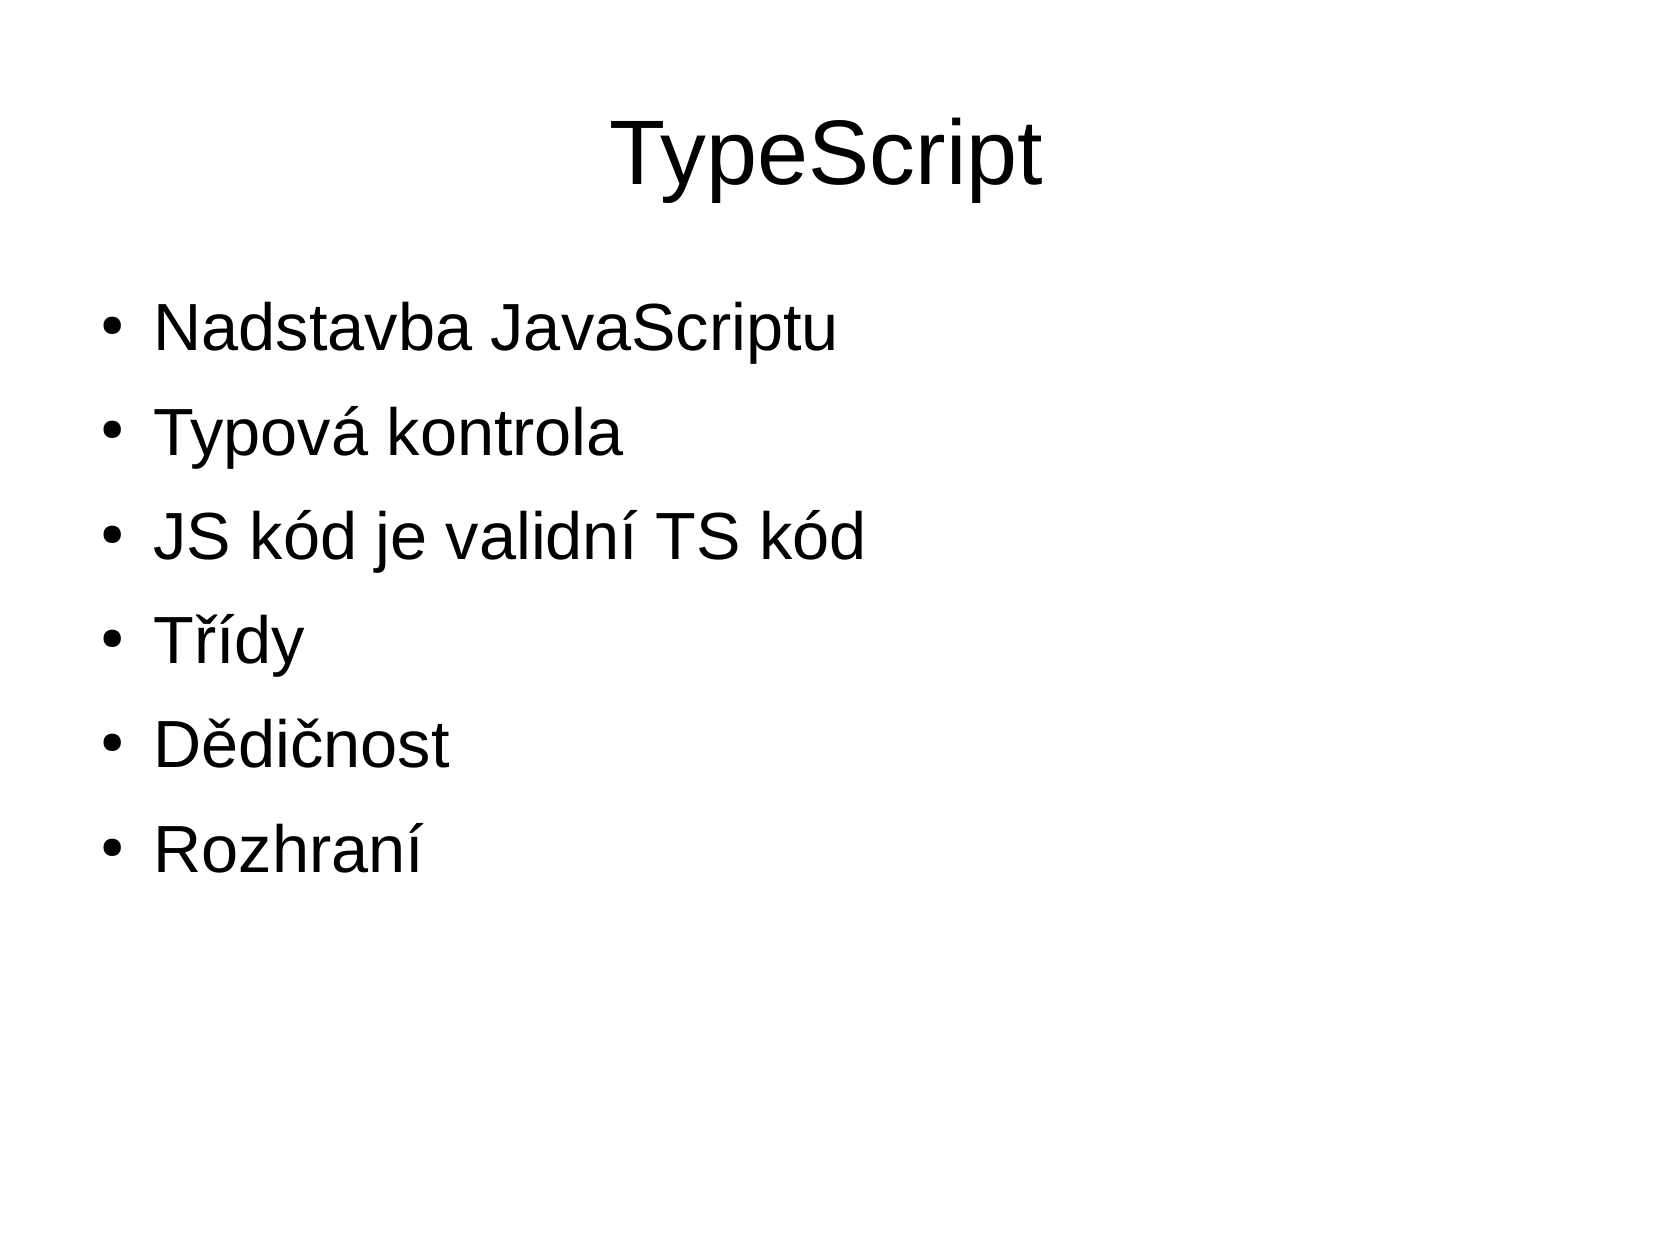

# TypeScript
Nadstavba JavaScriptu
Typová kontrola
JS kód je validní TS kód
Třídy
Dědičnost
Rozhraní